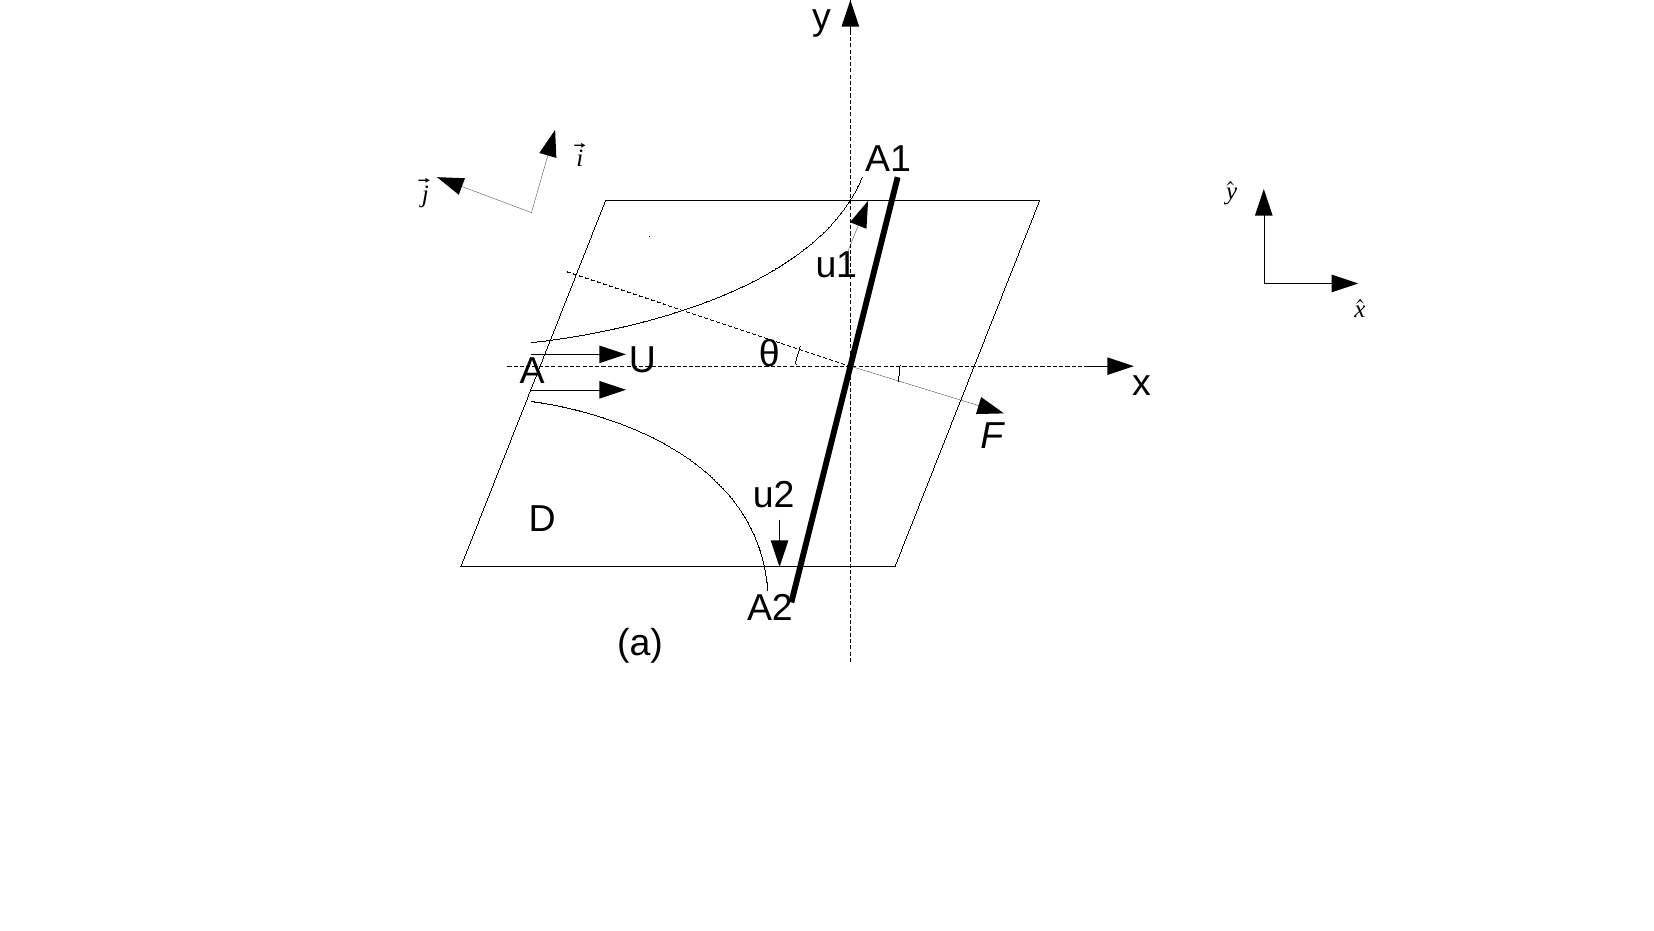

y
A1
u1
θ
U
A
x
F
u2
D
A2
(a)